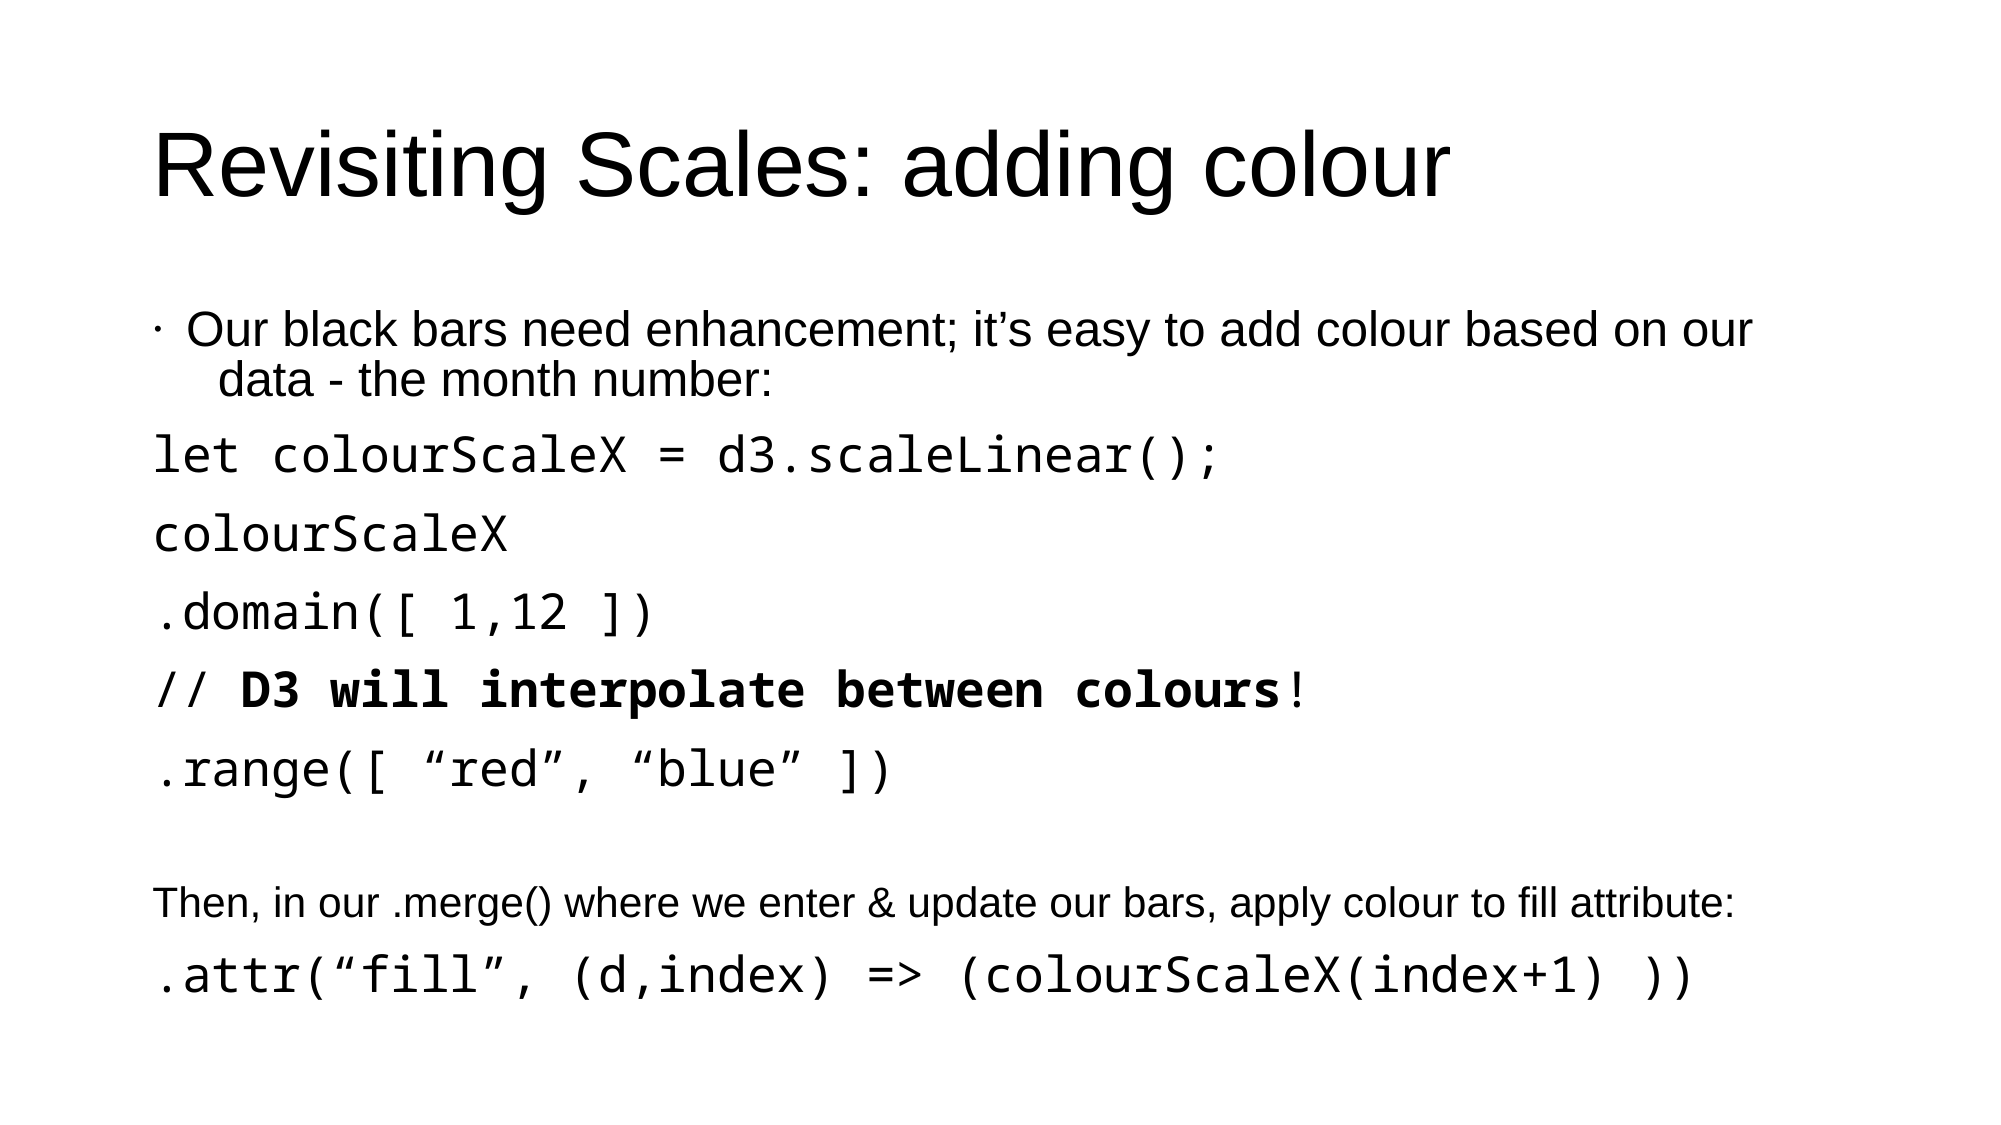

# Revisiting Scales: adding colour
Our black bars need enhancement; it’s easy to add colour based on our data - the month number:
let colourScaleX = d3.scaleLinear();
colourScaleX
.domain([ 1,12 ])
// D3 will interpolate between colours!
.range([ “red”, “blue” ])
Then, in our .merge() where we enter & update our bars, apply colour to fill attribute:
.attr(“fill”, (d,index) => (colourScaleX(index+1) ))